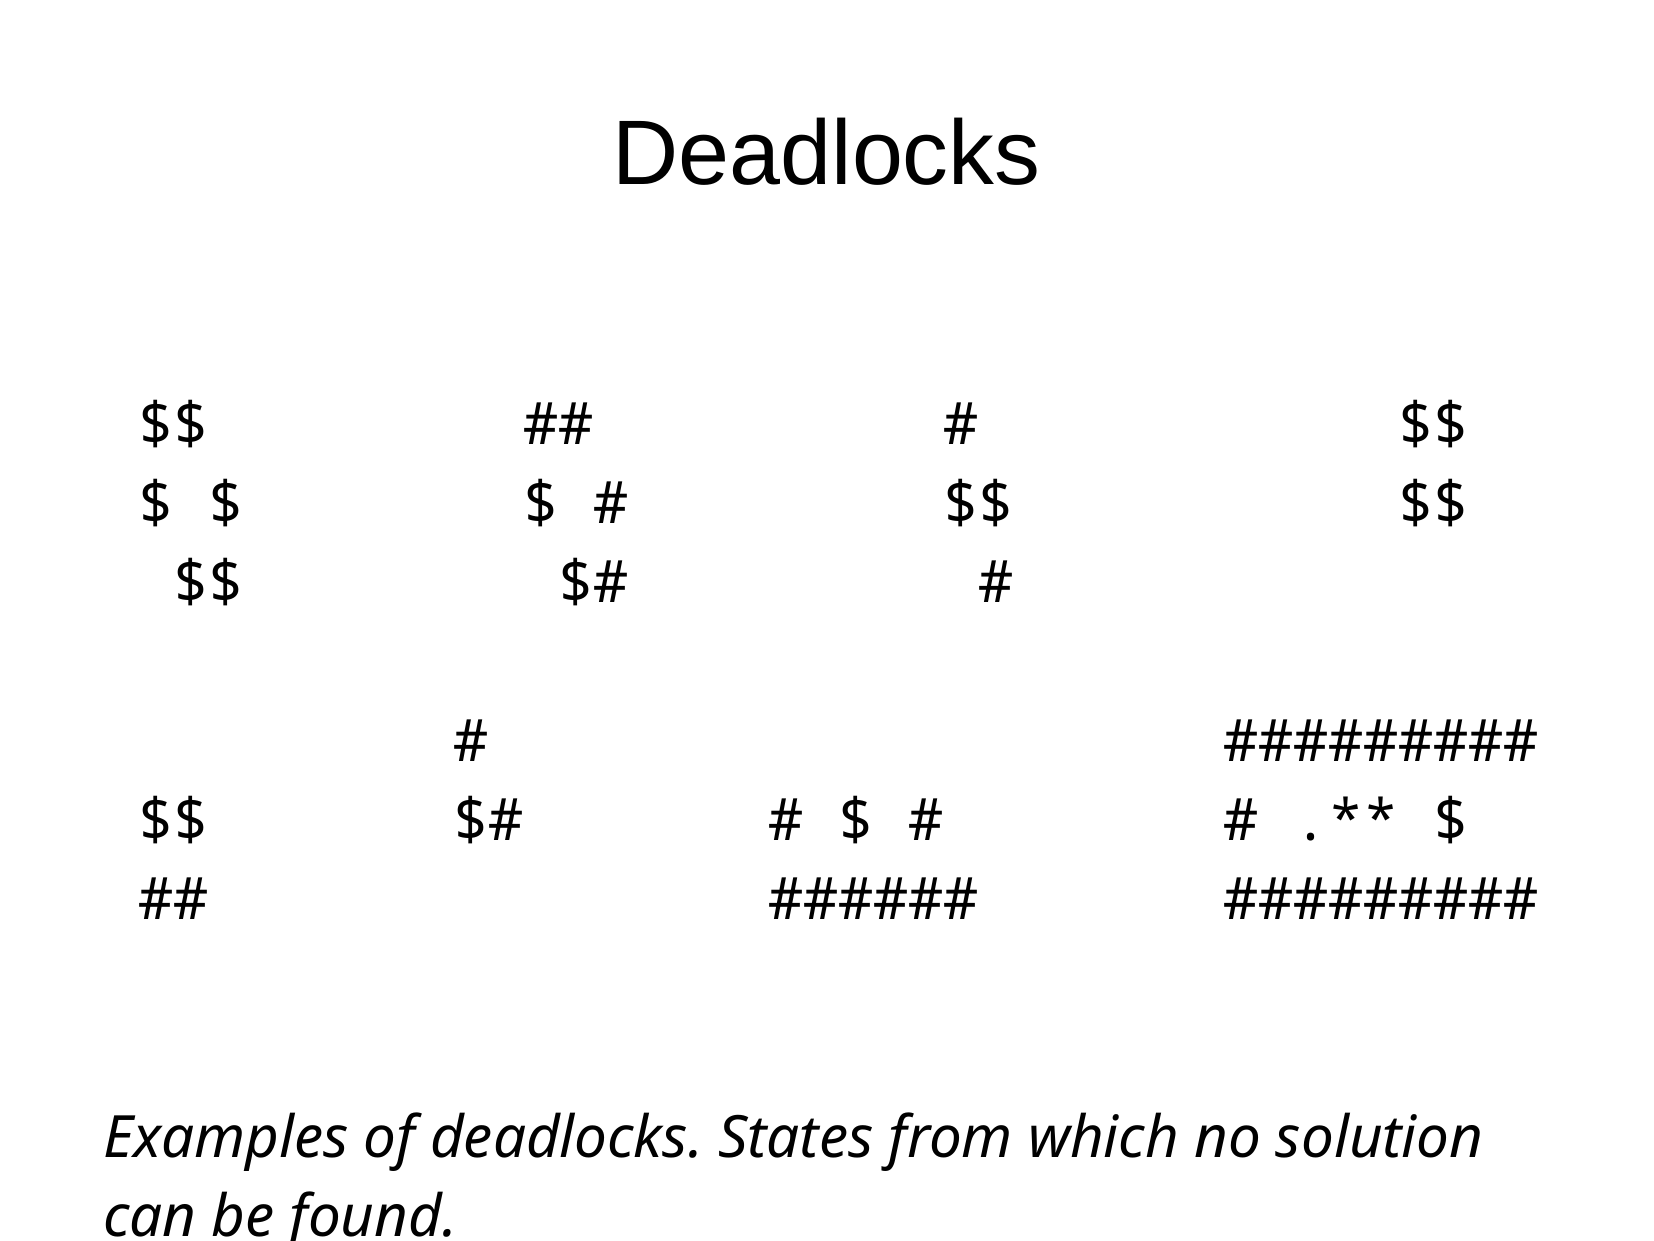

# Deadlocks
 $$ ## # $$
 $ $ $ # $$ $$
 $$ $# #
 # #########
 $$ $# # $ # # .** $
 ## ###### #########
Examples of deadlocks. States from which no solution can be found.